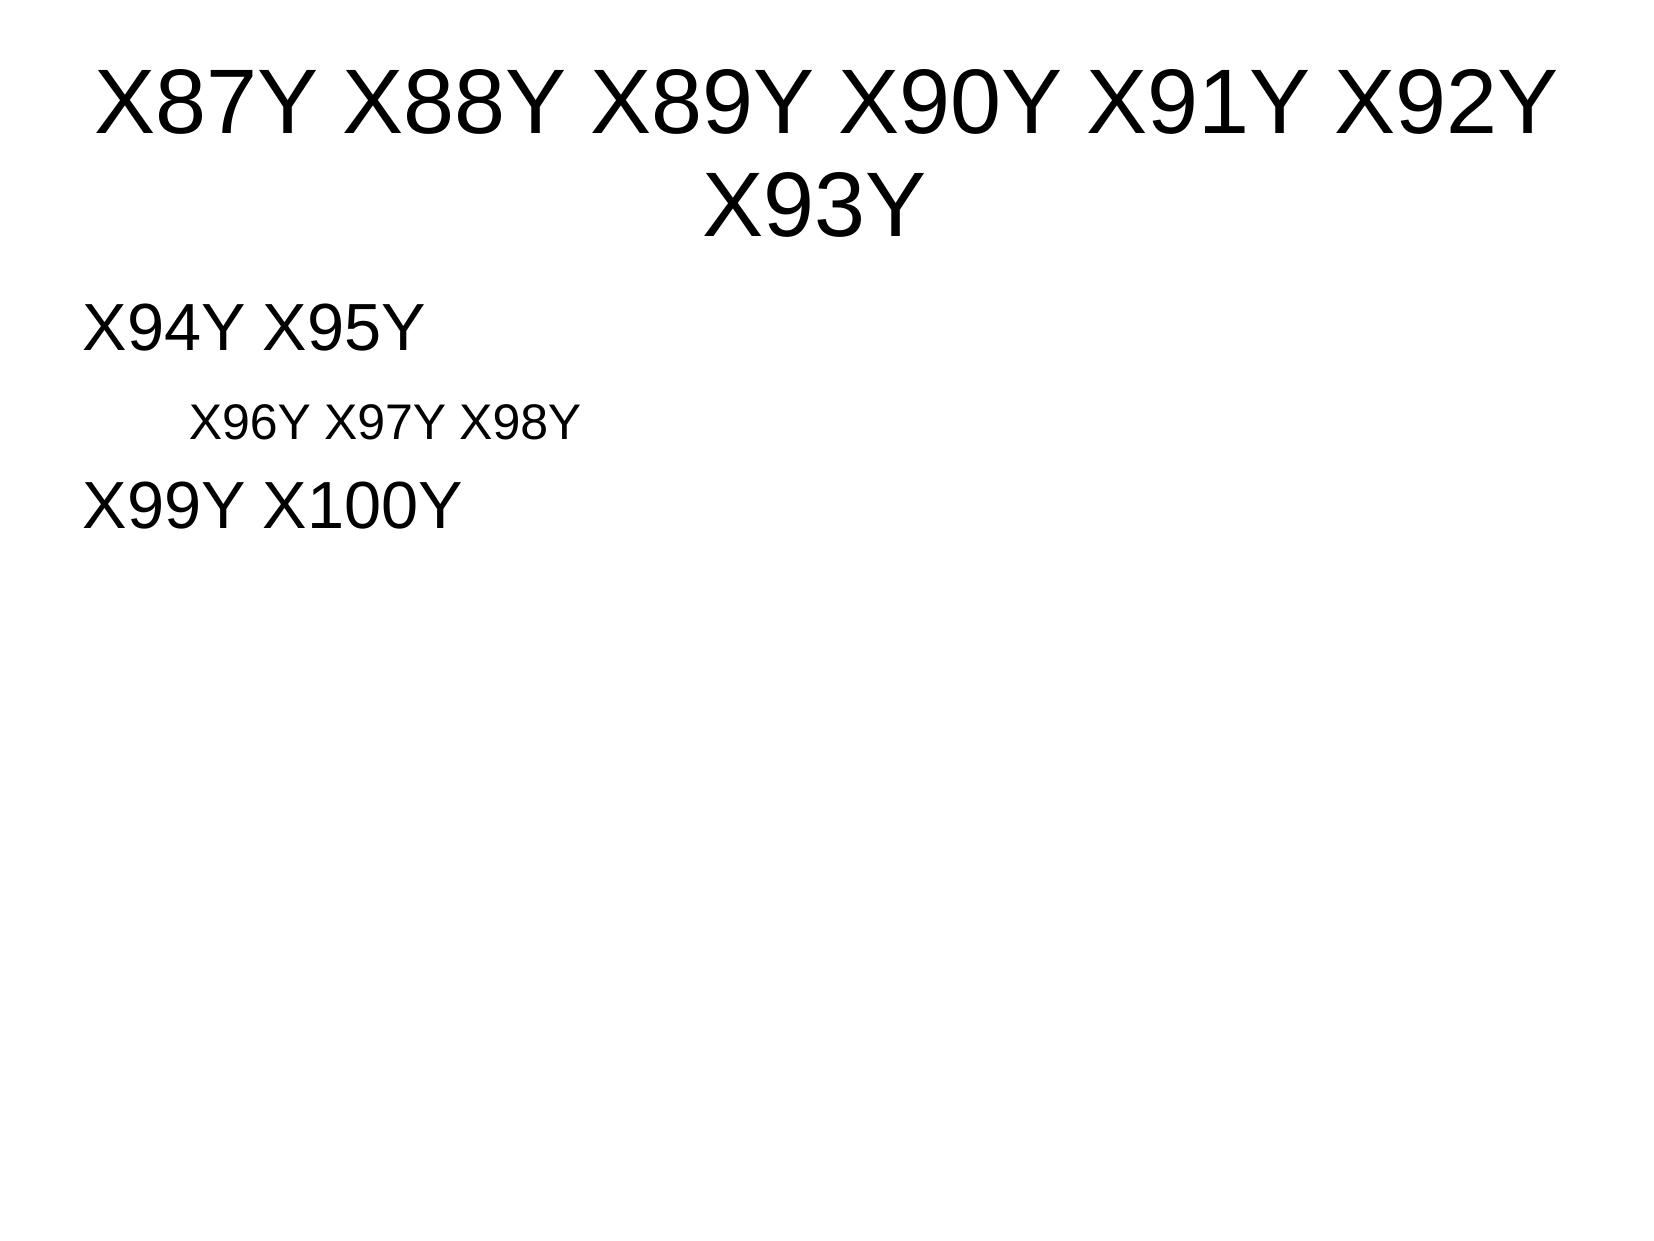

# X87Y X88Y X89Y X90Y X91Y X92Y X93Y
X94Y X95Y
X96Y X97Y X98Y
X99Y X100Y